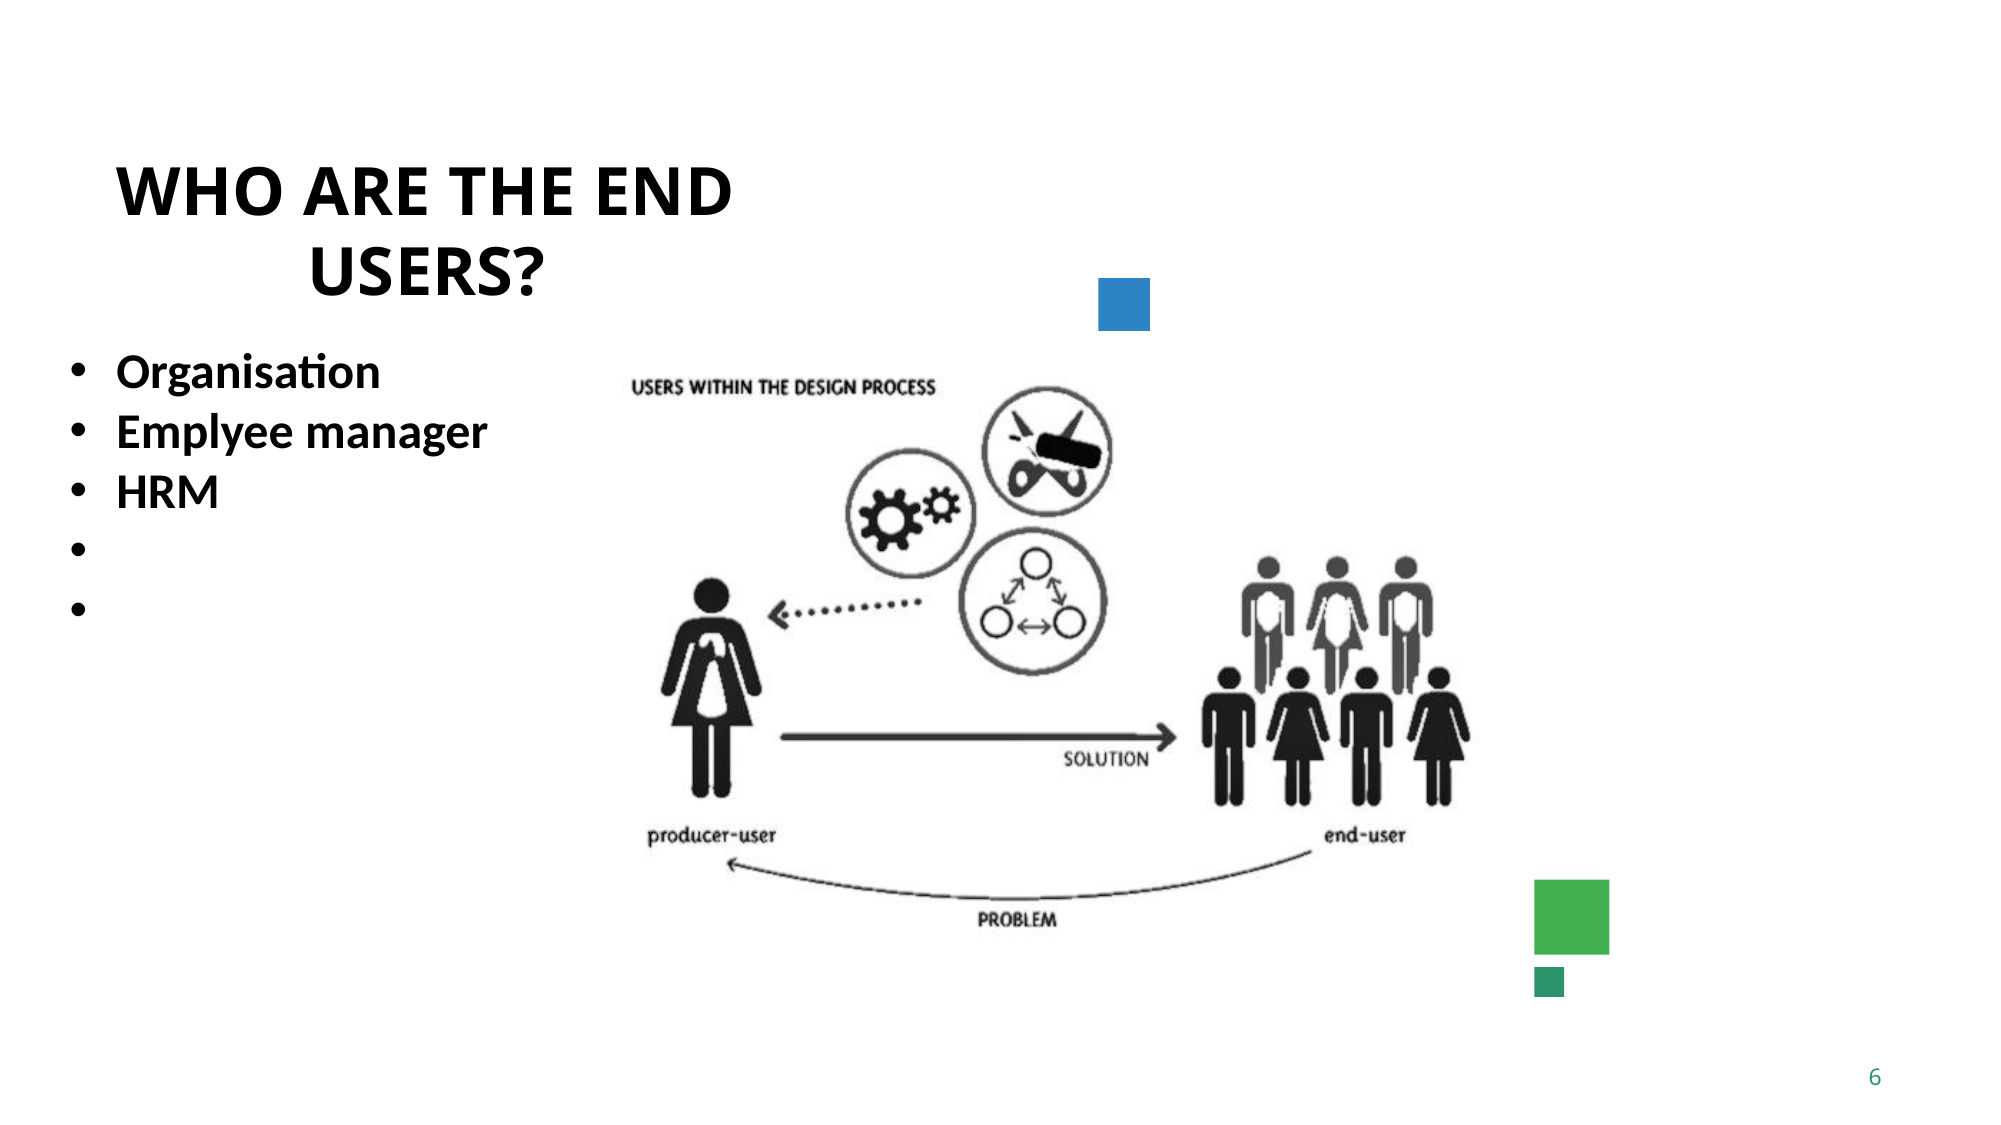

# WHO ARE THE END USERS?
Organisation
Emplyee manager
HRM